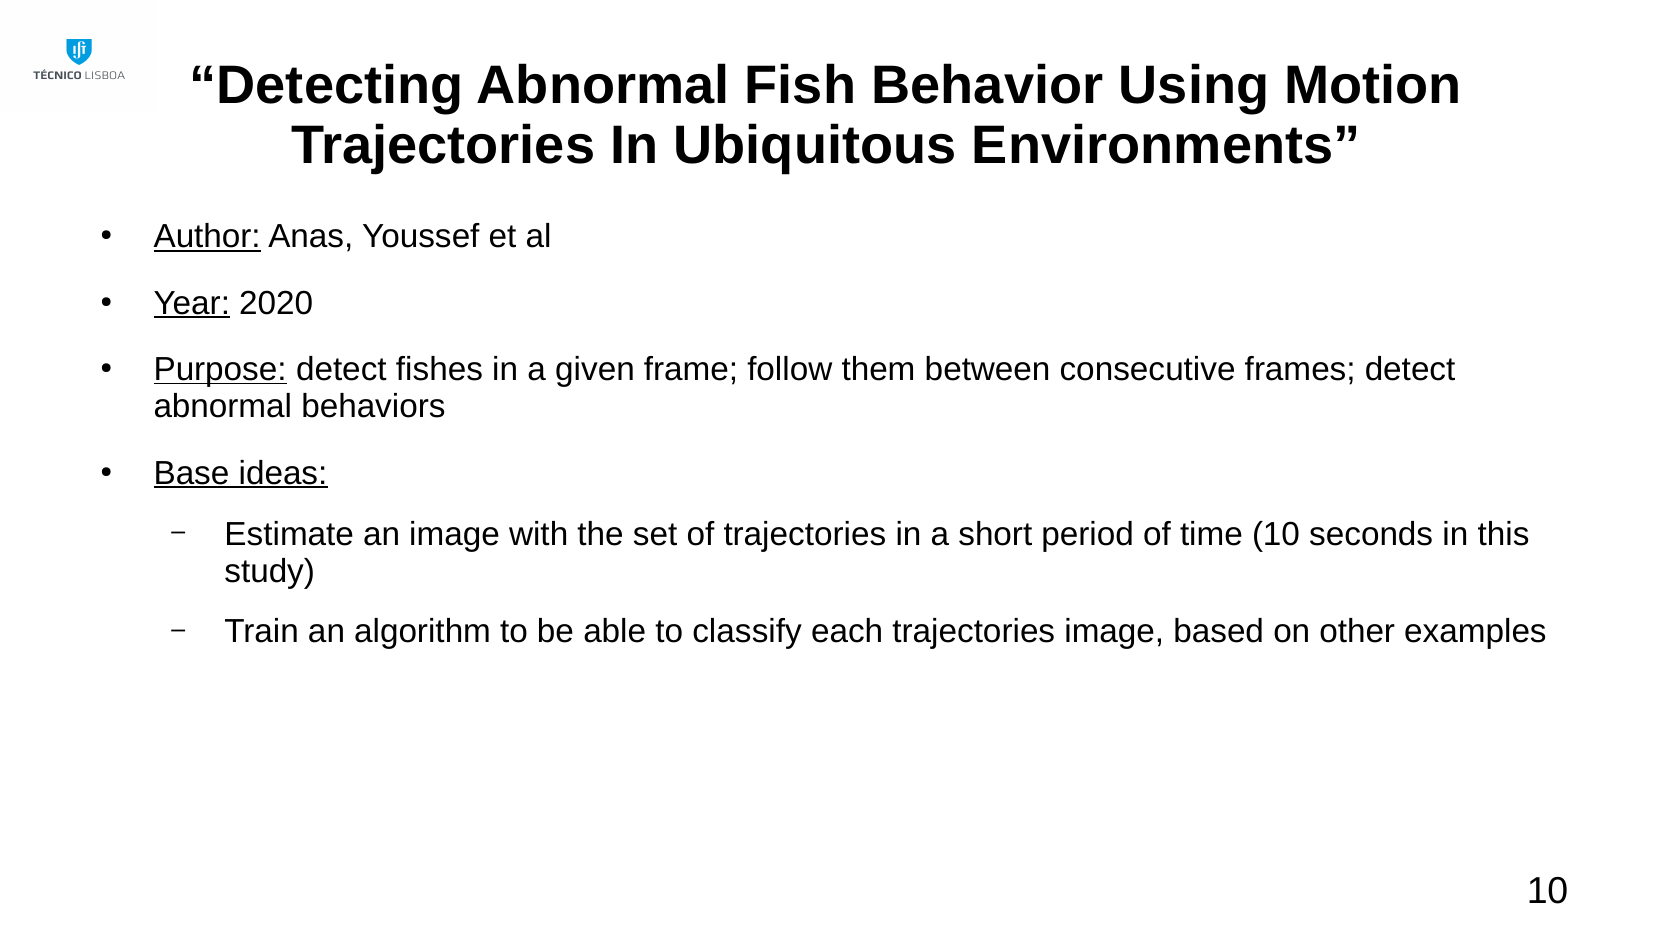

# “Detecting Abnormal Fish Behavior Using Motion Trajectories In Ubiquitous Environments”
Author: Anas, Youssef et al
Year: 2020
Purpose: detect fishes in a given frame; follow them between consecutive frames; detect abnormal behaviors
Base ideas:
Estimate an image with the set of trajectories in a short period of time (10 seconds in this study)
Train an algorithm to be able to classify each trajectories image, based on other examples